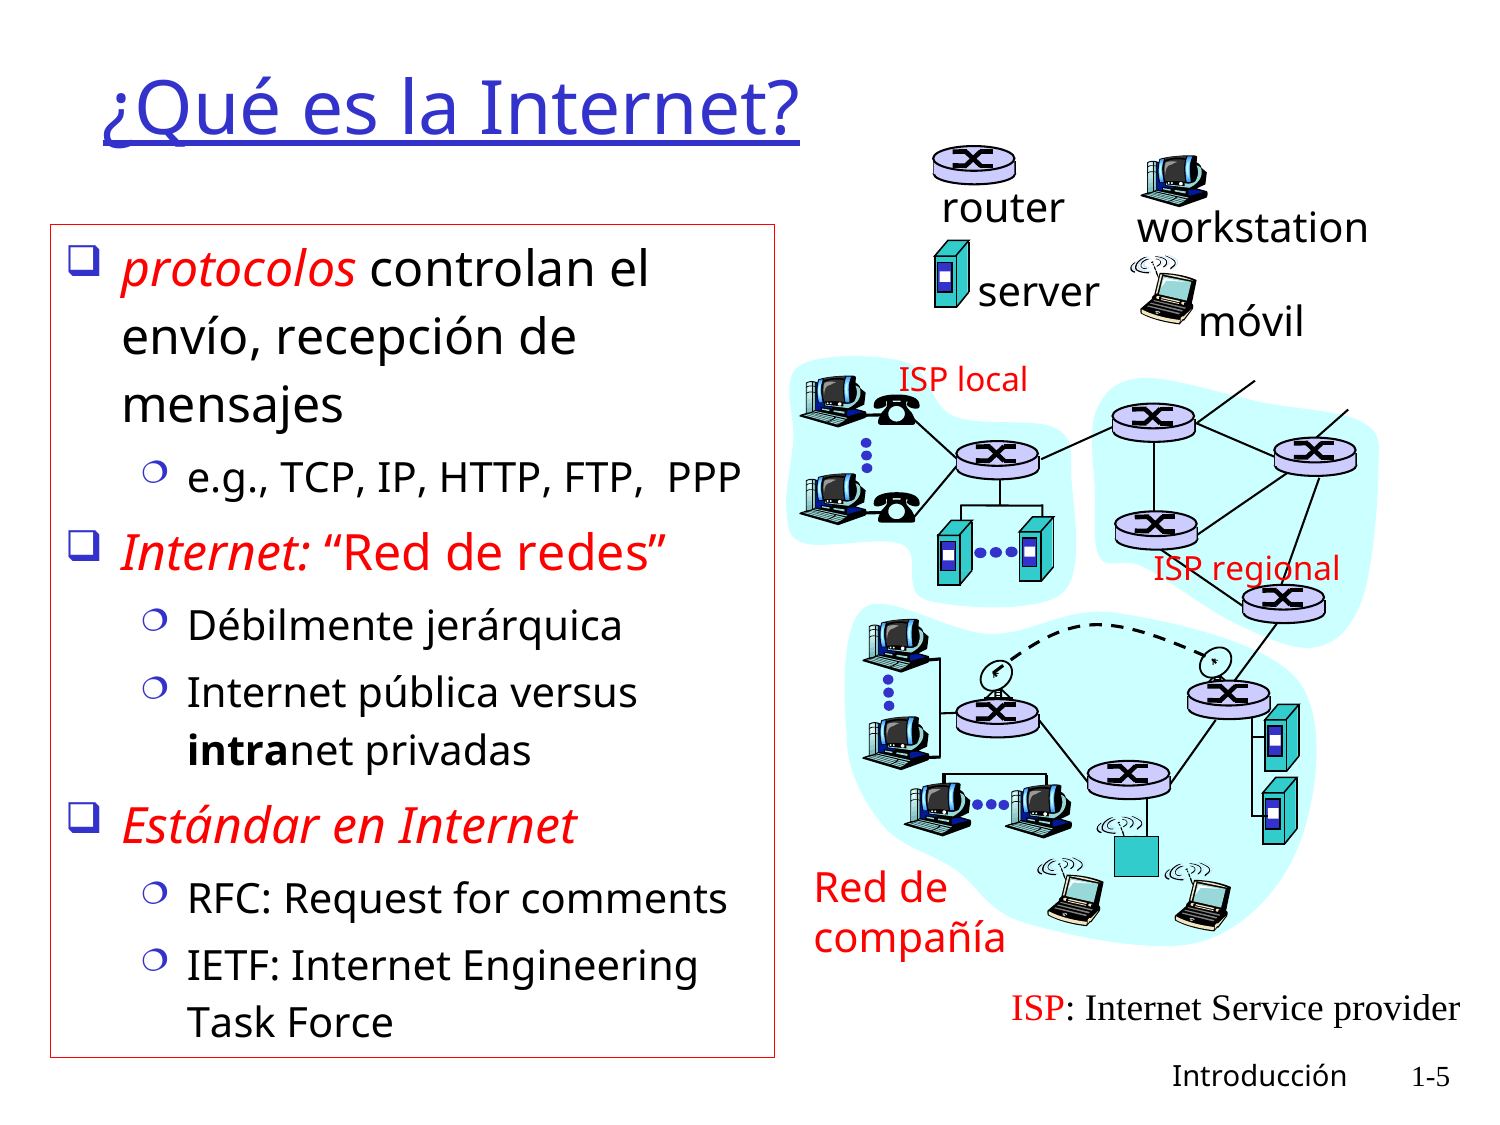

# ¿Qué es la Internet?
router
workstation
server
móvil
ISP local
ISP regional
Red de
compañía
protocolos controlan el envío, recepción de mensajes
e.g., TCP, IP, HTTP, FTP, PPP
Internet: “Red de redes”
Débilmente jerárquica
Internet pública versus intranet privadas
Estándar en Internet
RFC: Request for comments
IETF: Internet Engineering Task Force
ISP: Internet Service provider
 Introducción